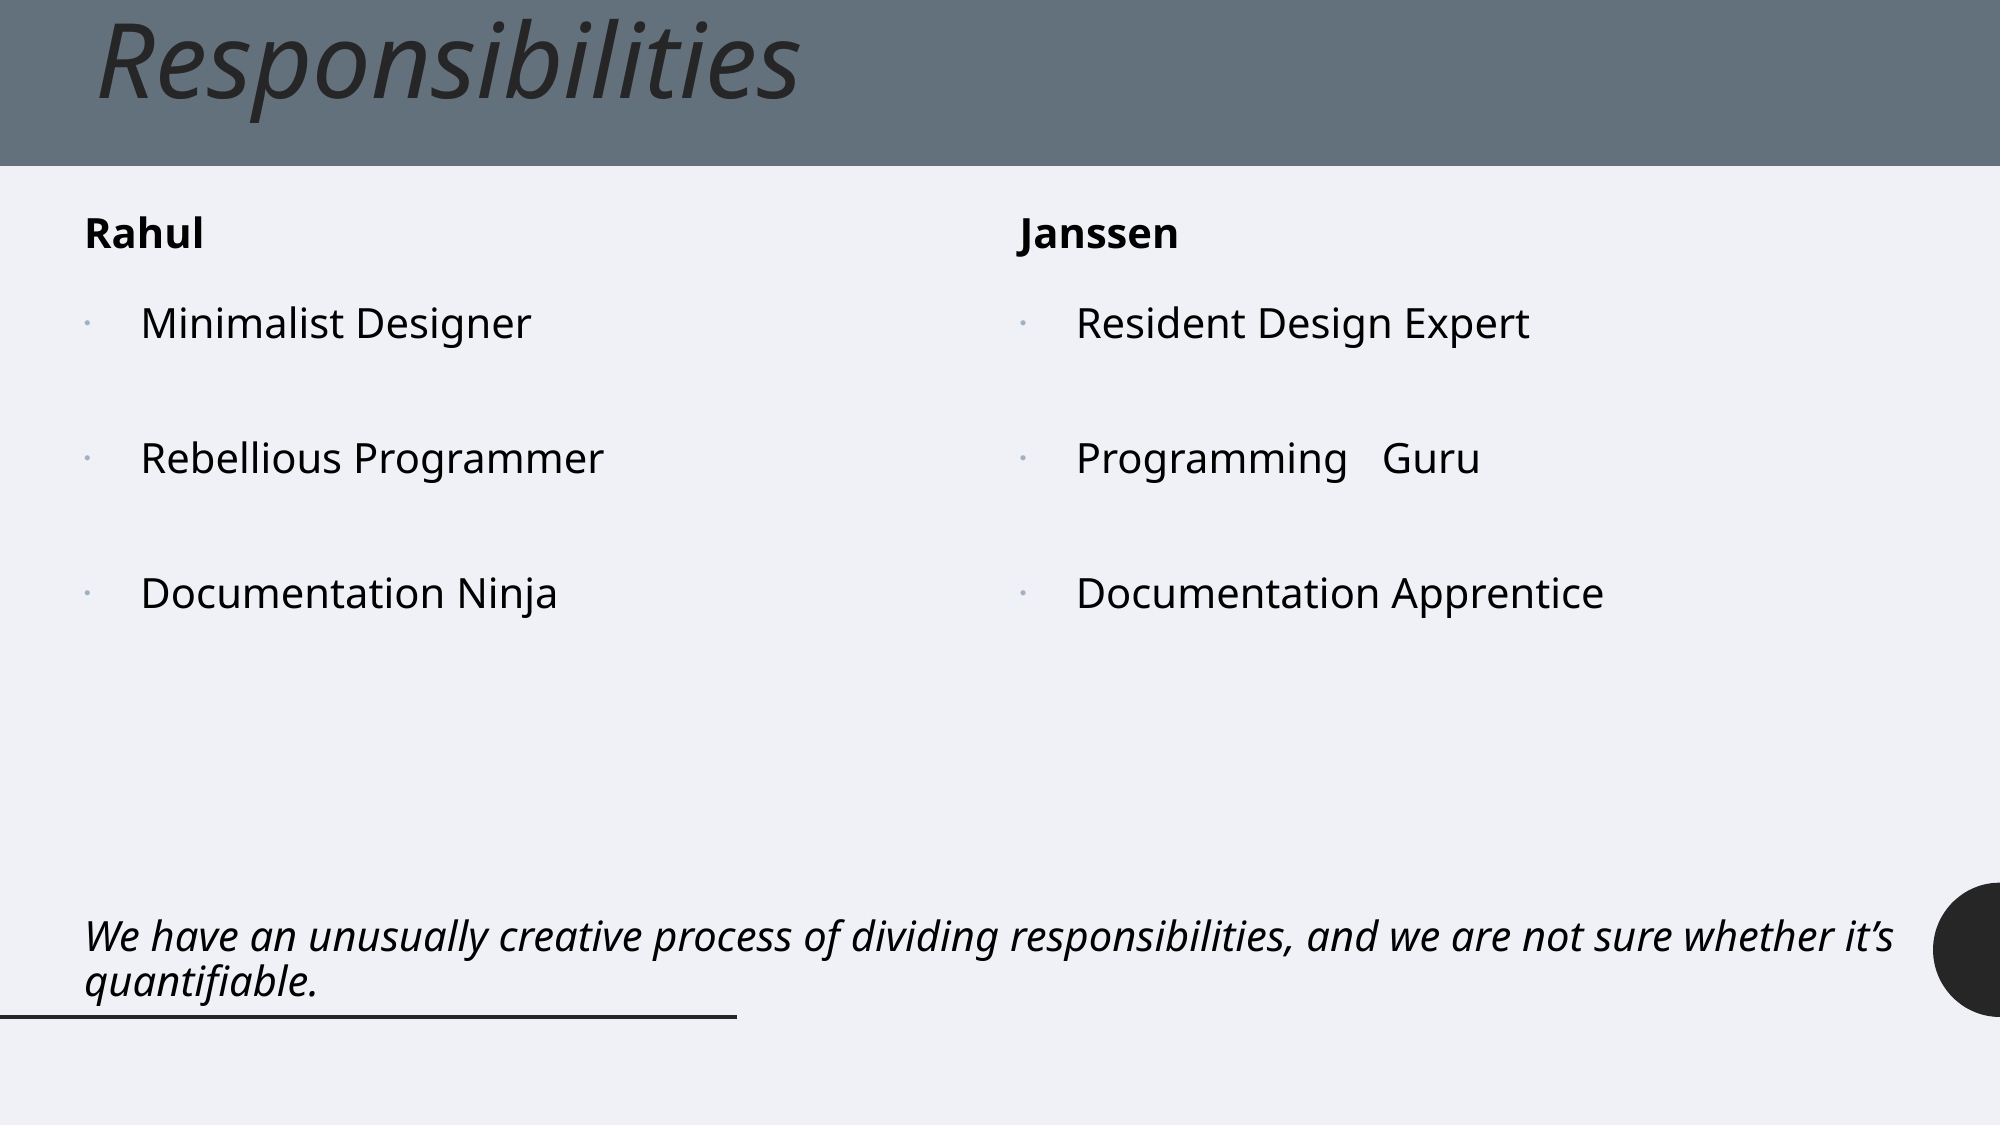

# Responsibilities
Rahul
Minimalist Designer
Rebellious Programmer
Documentation Ninja
Janssen
Resident Design Expert
Programming	 Guru
Documentation Apprentice
We have an unusually creative process of dividing responsibilities, and we are not sure whether it’s quantifiable.